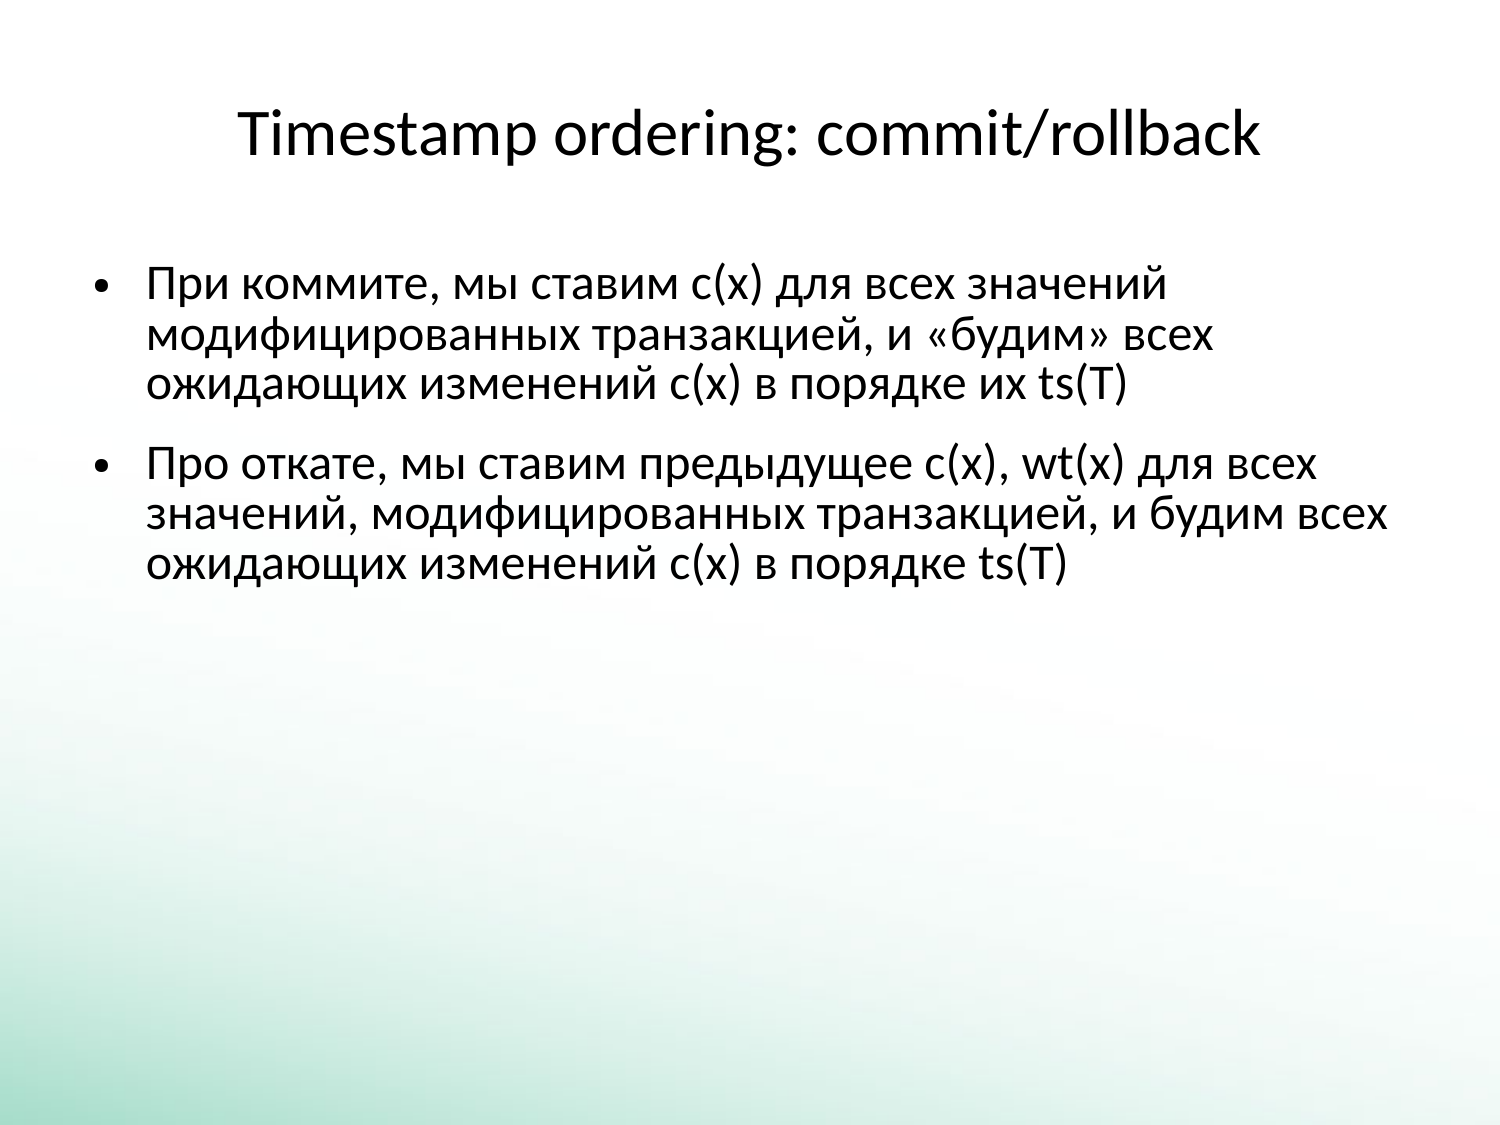

# Timestamp ordering: commit/rollback
При коммите, мы ставим c(x) для всех значений модифицированных транзакцией, и «будим» всех ожидающих изменений c(x) в порядке их ts(T)
Про откате, мы ставим предыдущее c(x), wt(x) для всех значений, модифицированных транзакцией, и будим всех ожидающих изменений c(x) в порядке ts(T)